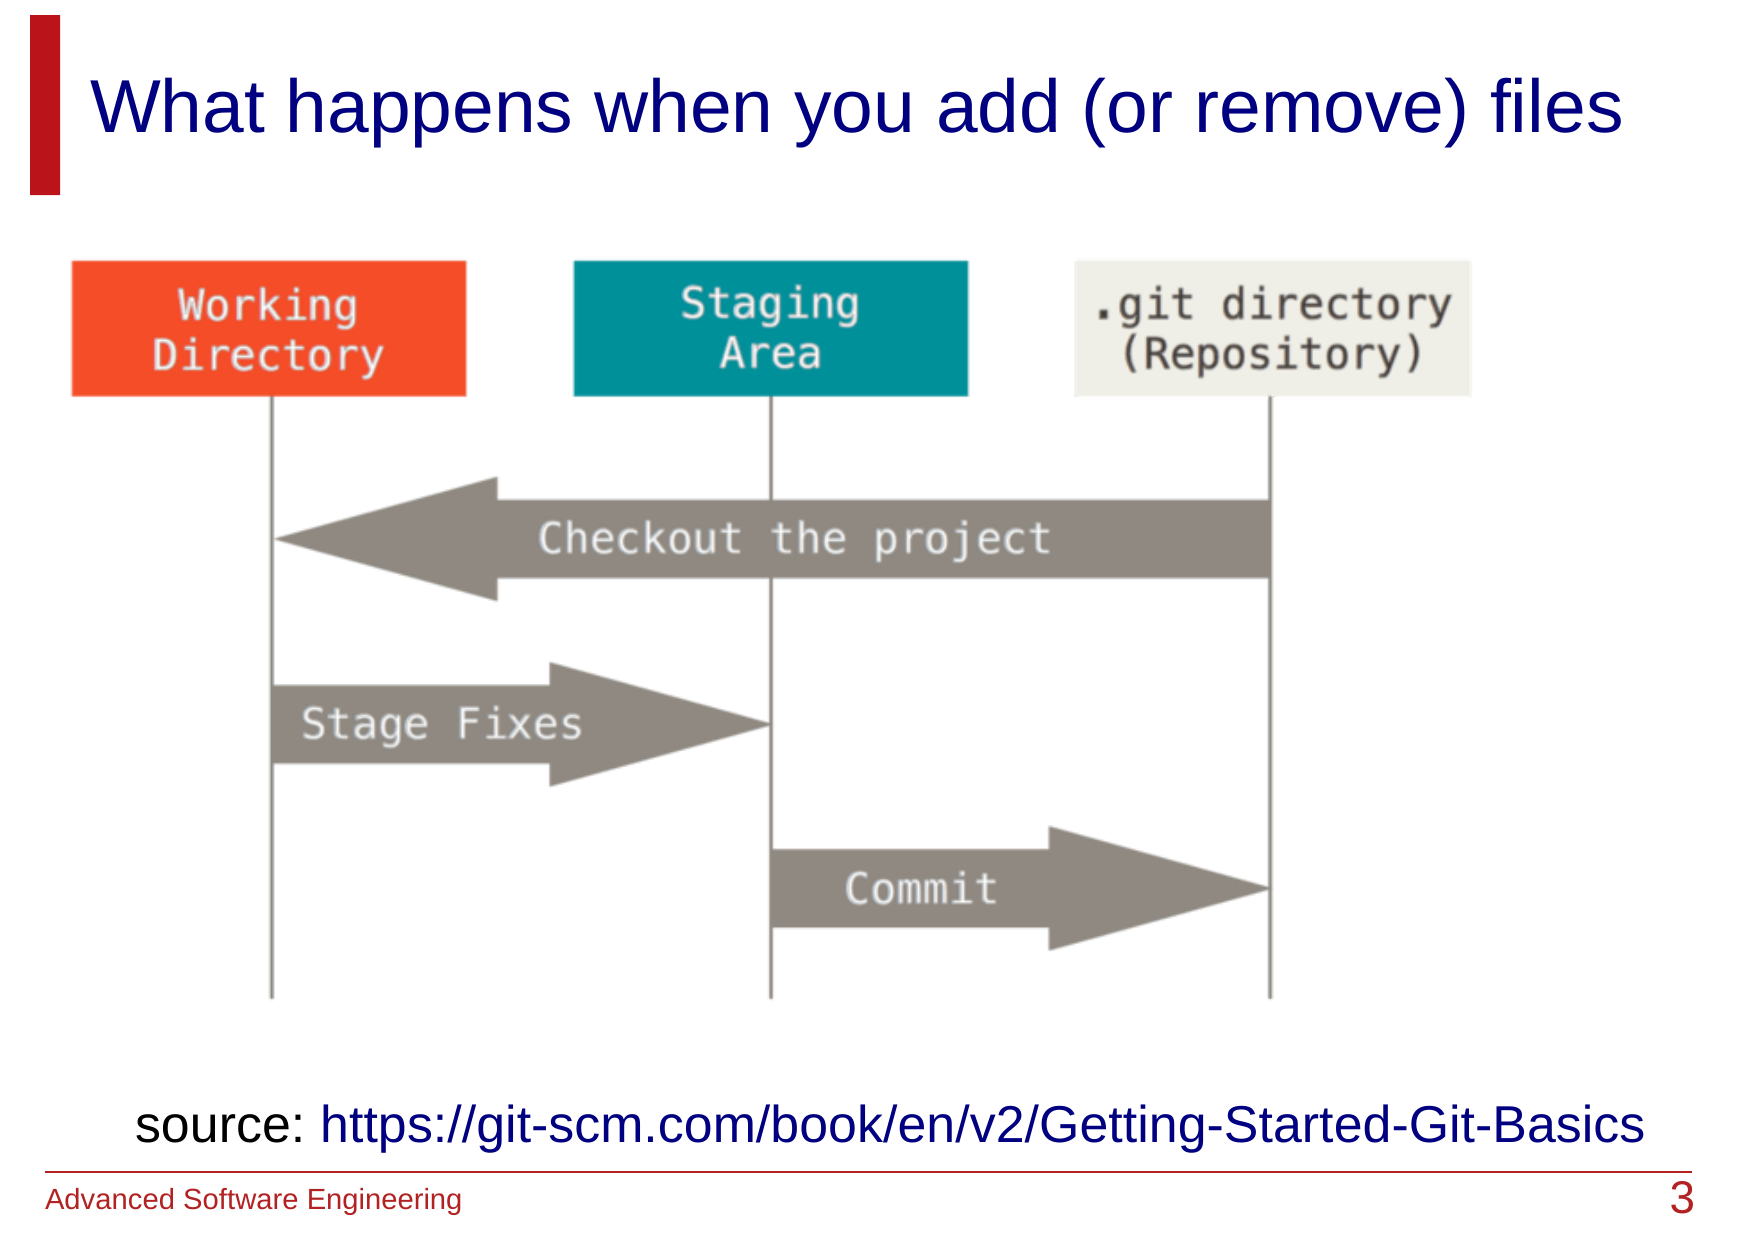

# What happens when you add (or remove) files
source: https://git-scm.com/book/en/v2/Getting-Started-Git-Basics
3
Advanced Software Engineering